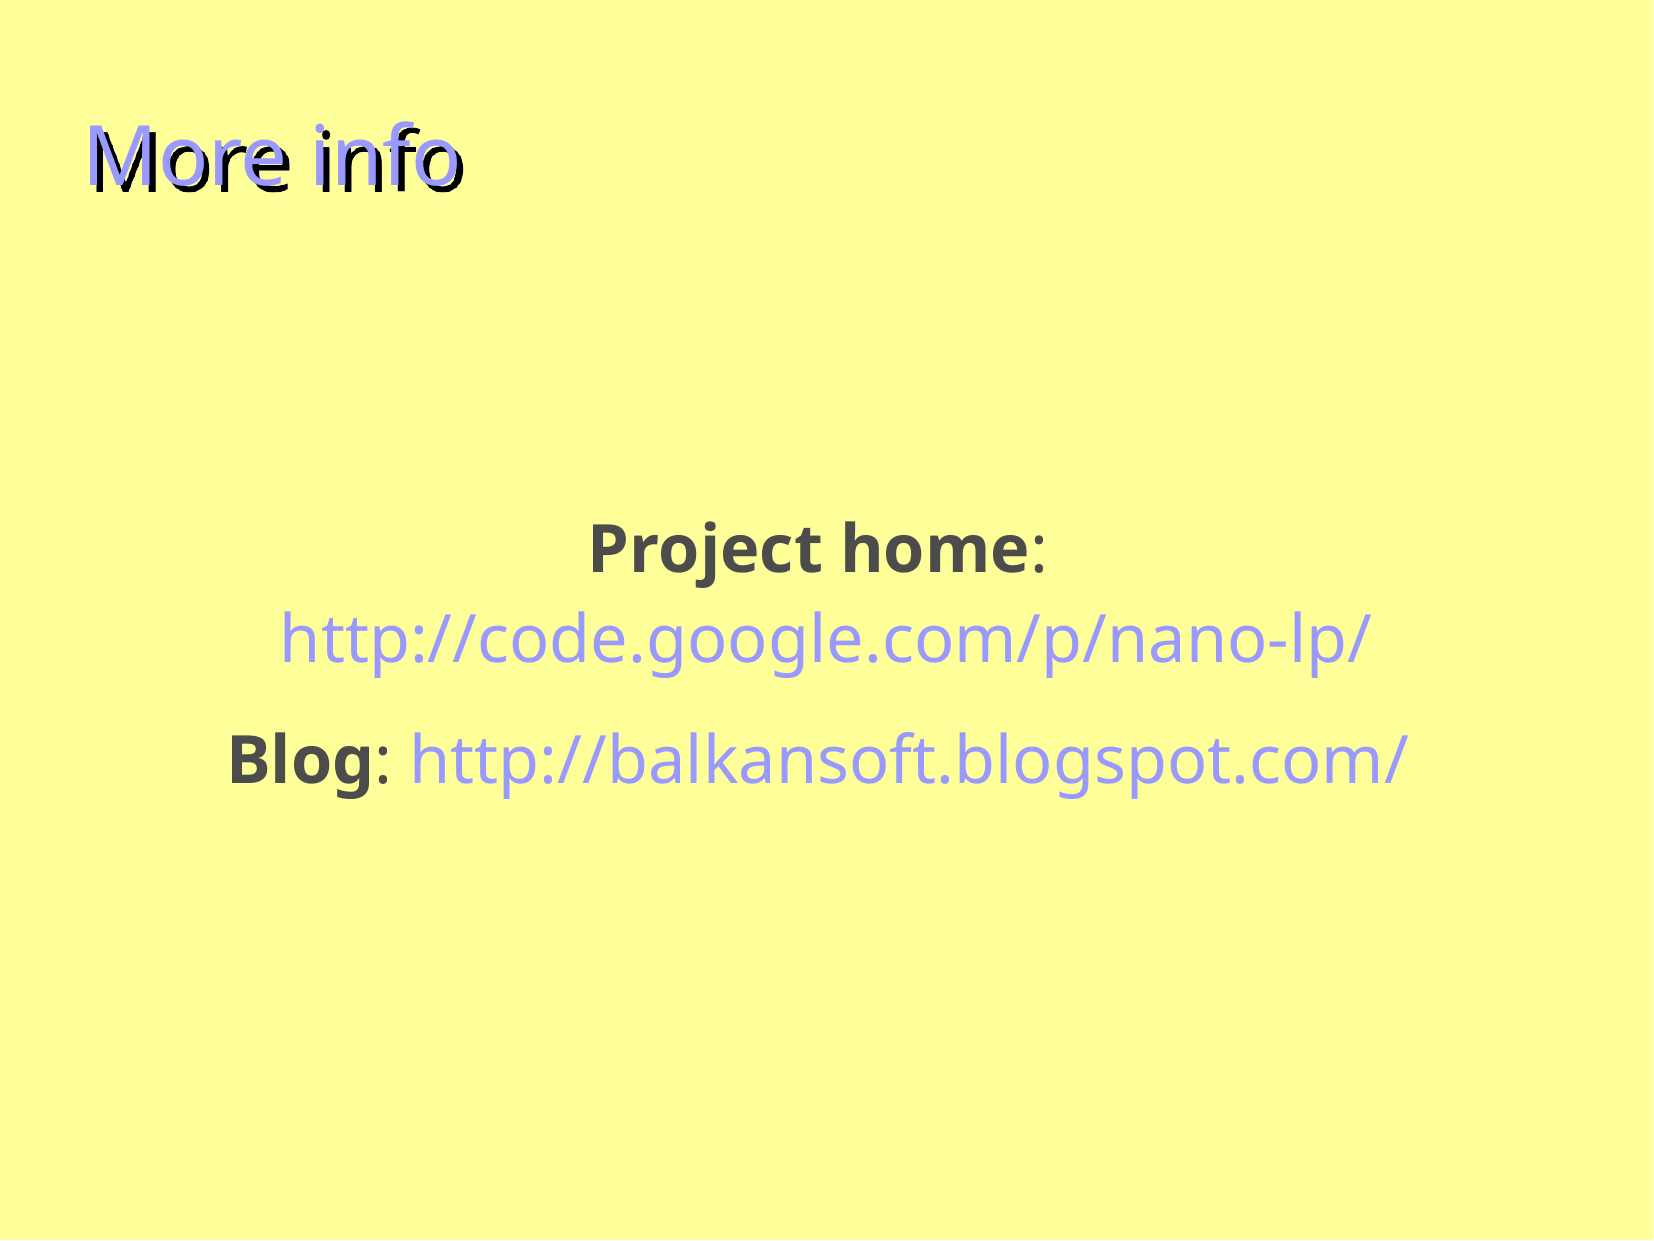

# More info
Project home: http://code.google.com/p/nano-lp/
Blog: http://balkansoft.blogspot.com/